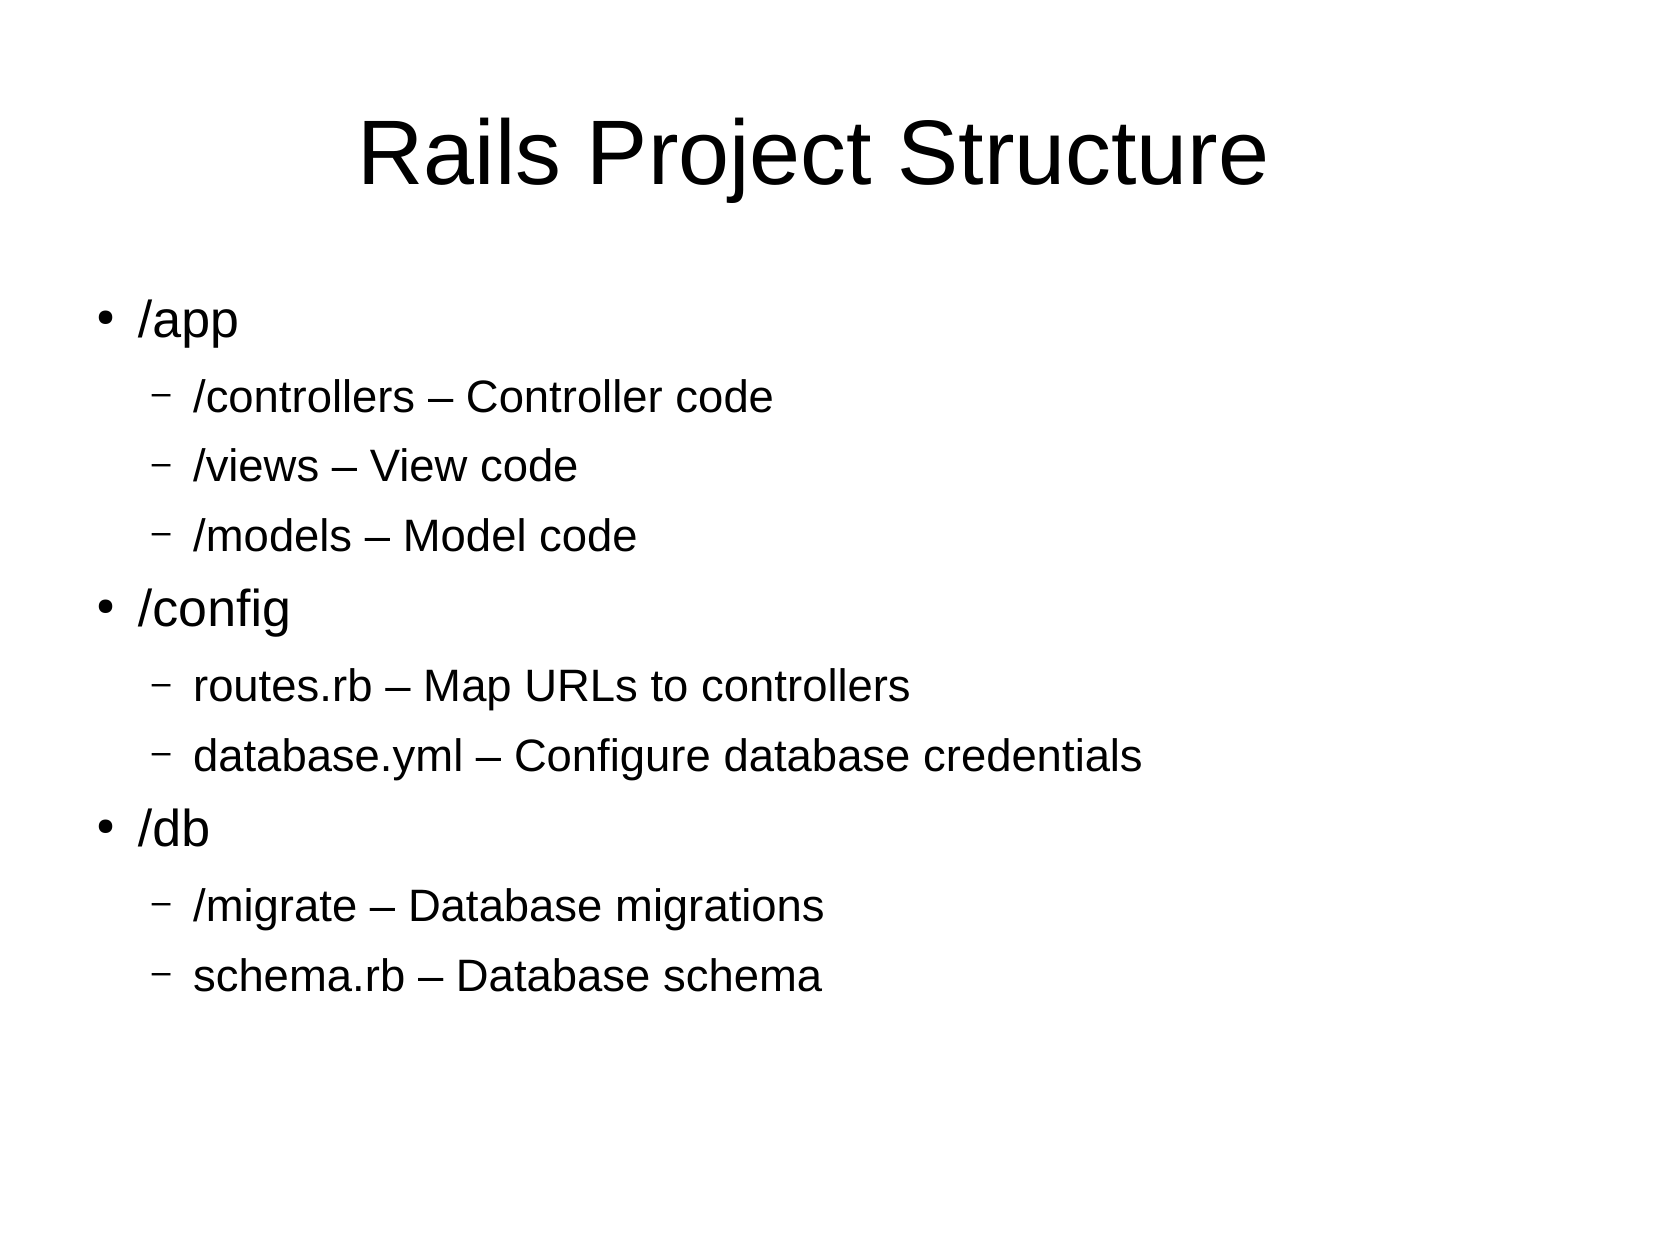

# Rails Project Structure
/app
/controllers – Controller code
/views – View code
/models – Model code
/config
routes.rb – Map URLs to controllers
database.yml – Configure database credentials
/db
/migrate – Database migrations
schema.rb – Database schema